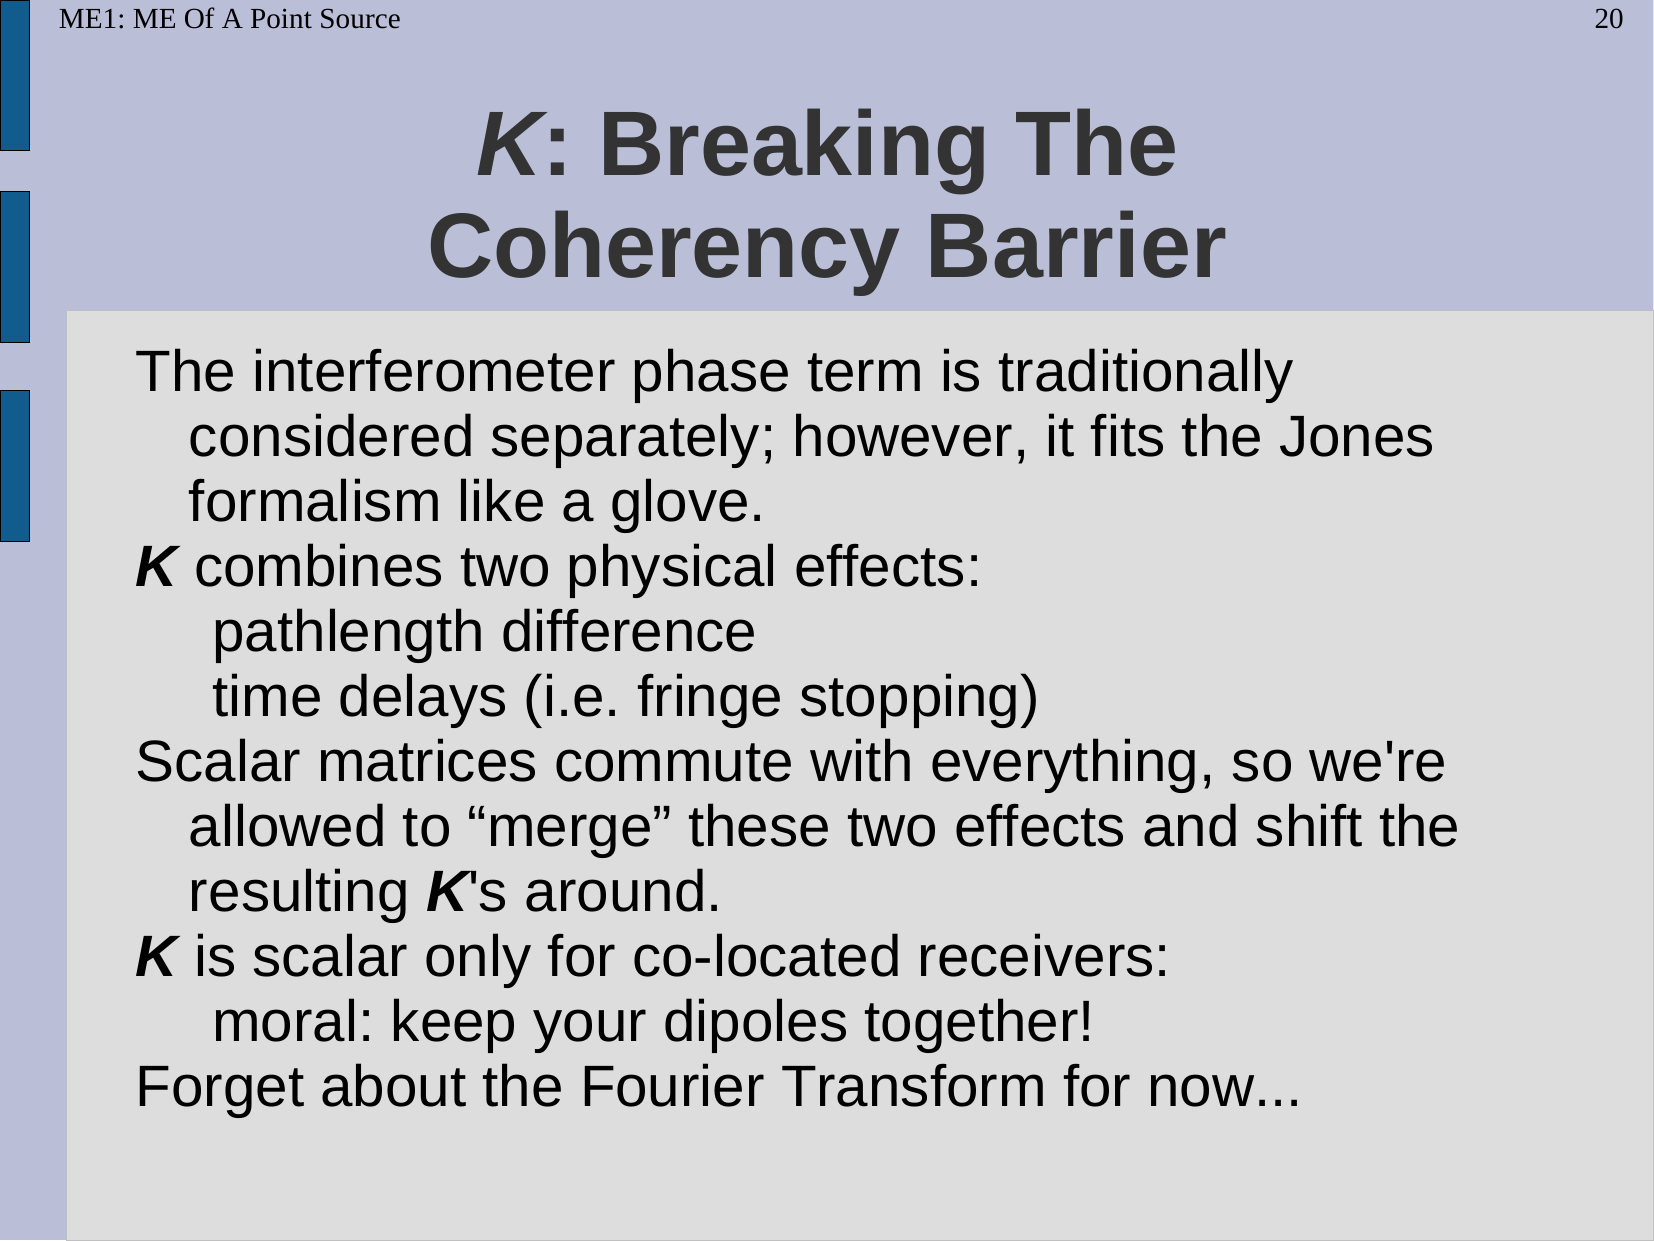

ME1: ME Of A Point Source
20
# K: Breaking The Coherency Barrier
The interferometer phase term is traditionally considered separately; however, it fits the Jones formalism like a glove.
K combines two physical effects:
pathlength difference
time delays (i.e. fringe stopping)
Scalar matrices commute with everything, so we're allowed to “merge” these two effects and shift the resulting K's around.
K is scalar only for co-located receivers:
moral: keep your dipoles together!
Forget about the Fourier Transform for now...